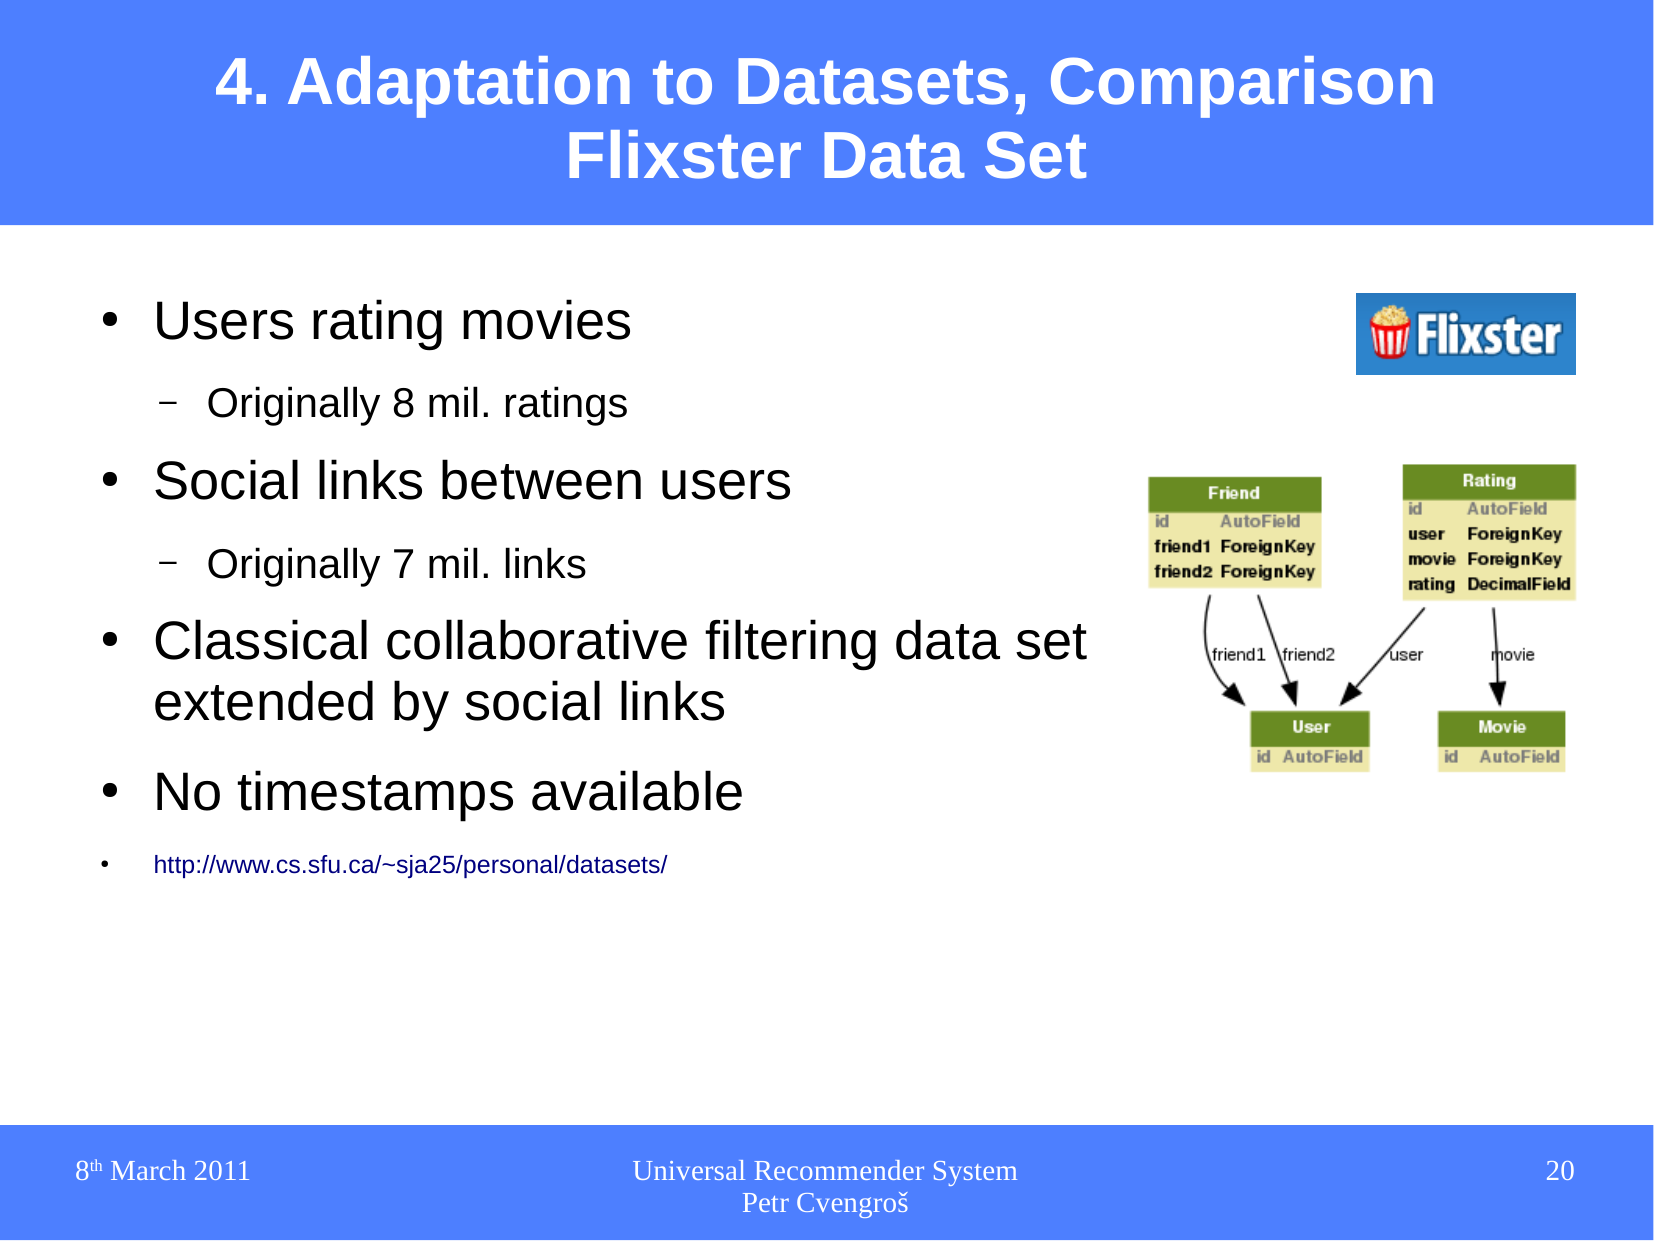

# 4. Adaptation to Datasets, Comparison Flixster Data Set
Users rating movies
Originally 8 mil. ratings
Social links between users
Originally 7 mil. links
Classical collaborative filtering data set
extended by social links
No timestamps available
http://www.cs.sfu.ca/~sja25/personal/datasets/
20